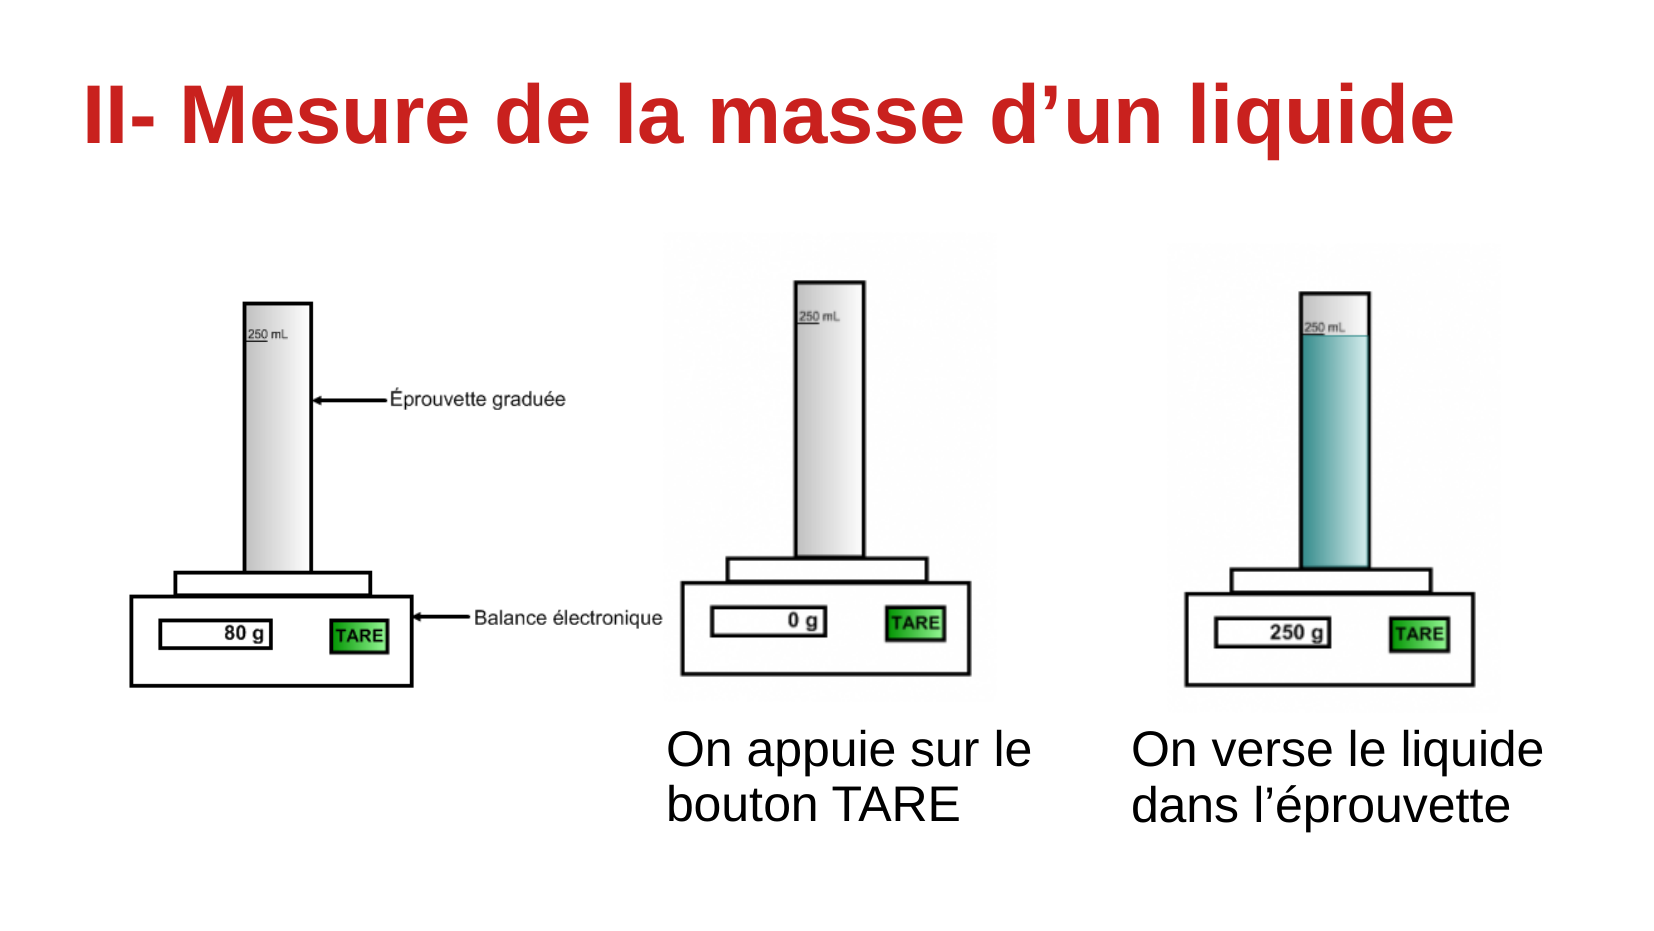

# II- Mesure de la masse d’un liquide
On appuie sur le bouton TARE
On verse le liquide dans l’éprouvette